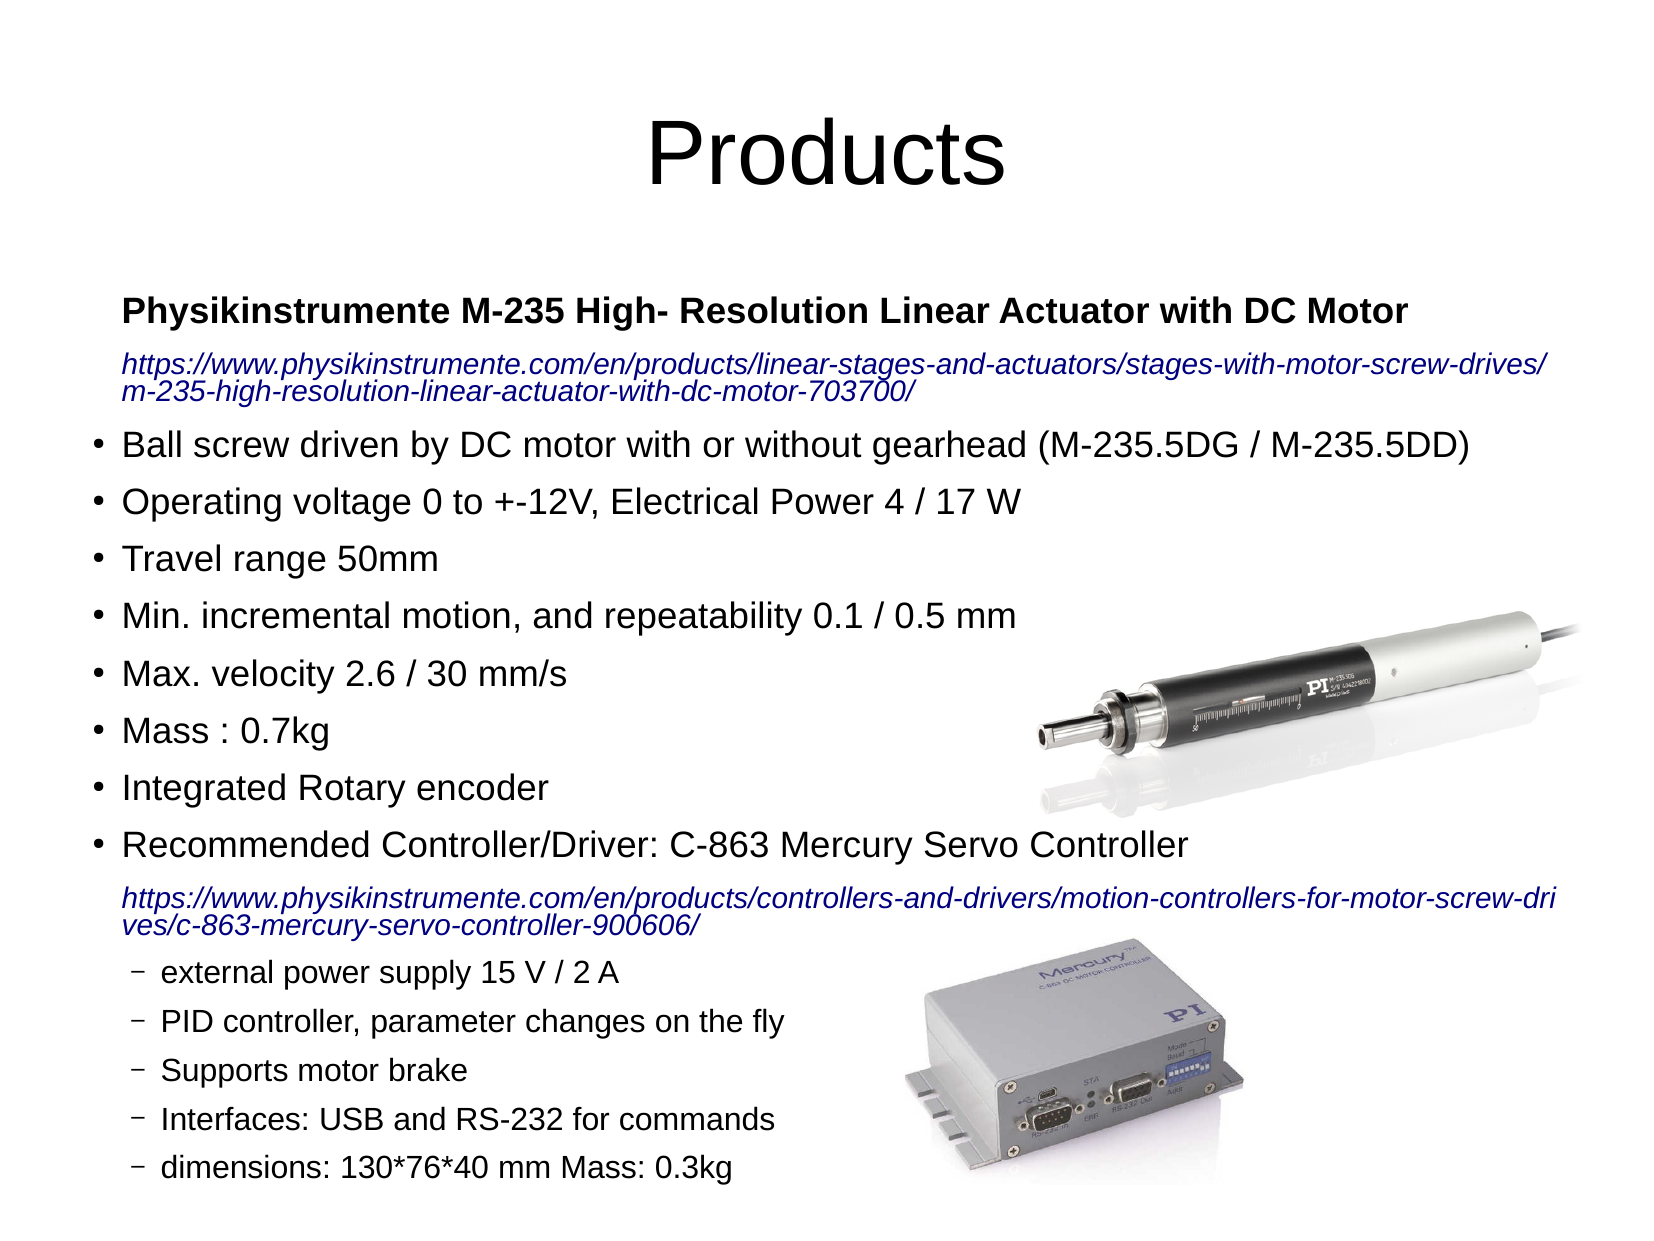

# Products
Physikinstrumente M-235 High- Resolution Linear Actuator with DC Motor
https://www.physikinstrumente.com/en/products/linear-stages-and-actuators/stages-with-motor-screw-drives/m-235-high-resolution-linear-actuator-with-dc-motor-703700/
Ball screw driven by DC motor with or without gearhead (M-235.5DG / M-235.5DD)
Operating voltage 0 to +-12V, Electrical Power 4 / 17 W
Travel range 50mm
Min. incremental motion, and repeatability 0.1 / 0.5 mm
Max. velocity 2.6 / 30 mm/s
Mass : 0.7kg
Integrated Rotary encoder
Recommended Controller/Driver: C-863 Mercury Servo Controller
https://www.physikinstrumente.com/en/products/controllers-and-drivers/motion-controllers-for-motor-screw-drives/c-863-mercury-servo-controller-900606/
external power supply 15 V / 2 A
PID controller, parameter changes on the fly
Supports motor brake
Interfaces: USB and RS-232 for commands
dimensions: 130*76*40 mm Mass: 0.3kg